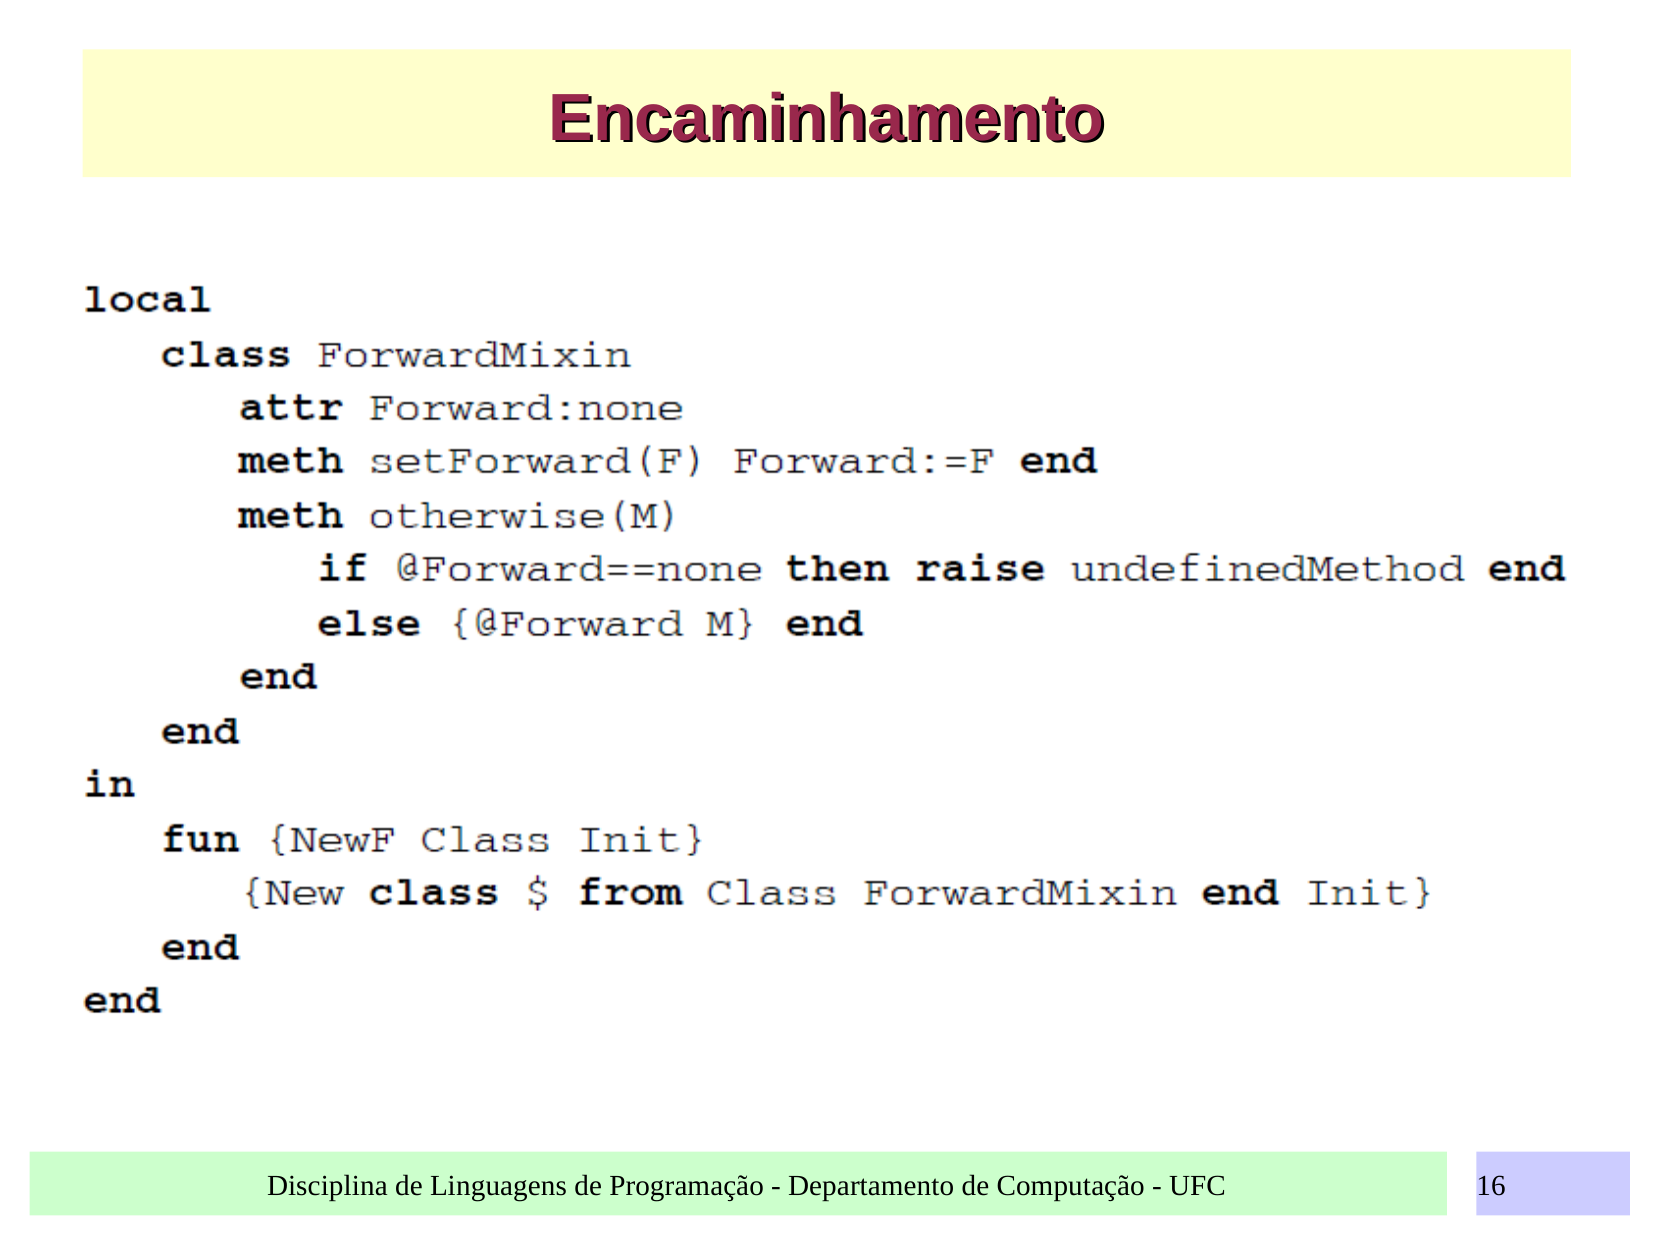

# Encaminhamento
Disciplina de Linguagens de Programação - Departamento de Computação - UFC